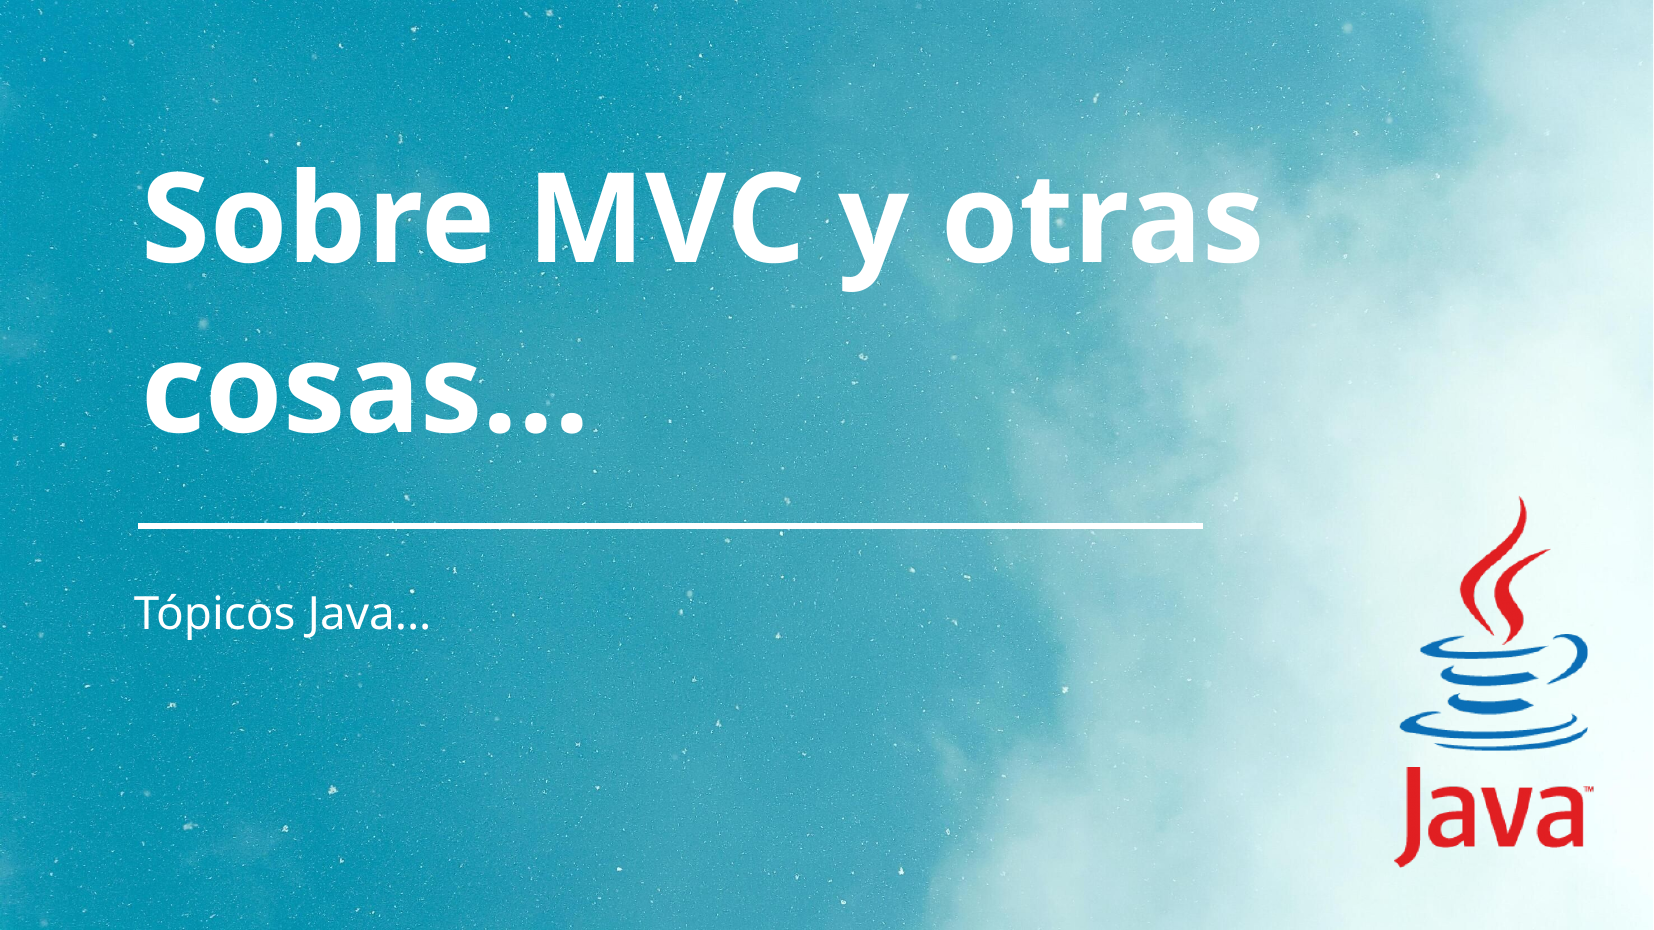

# Sobre MVC y otras cosas...
Tópicos Java...